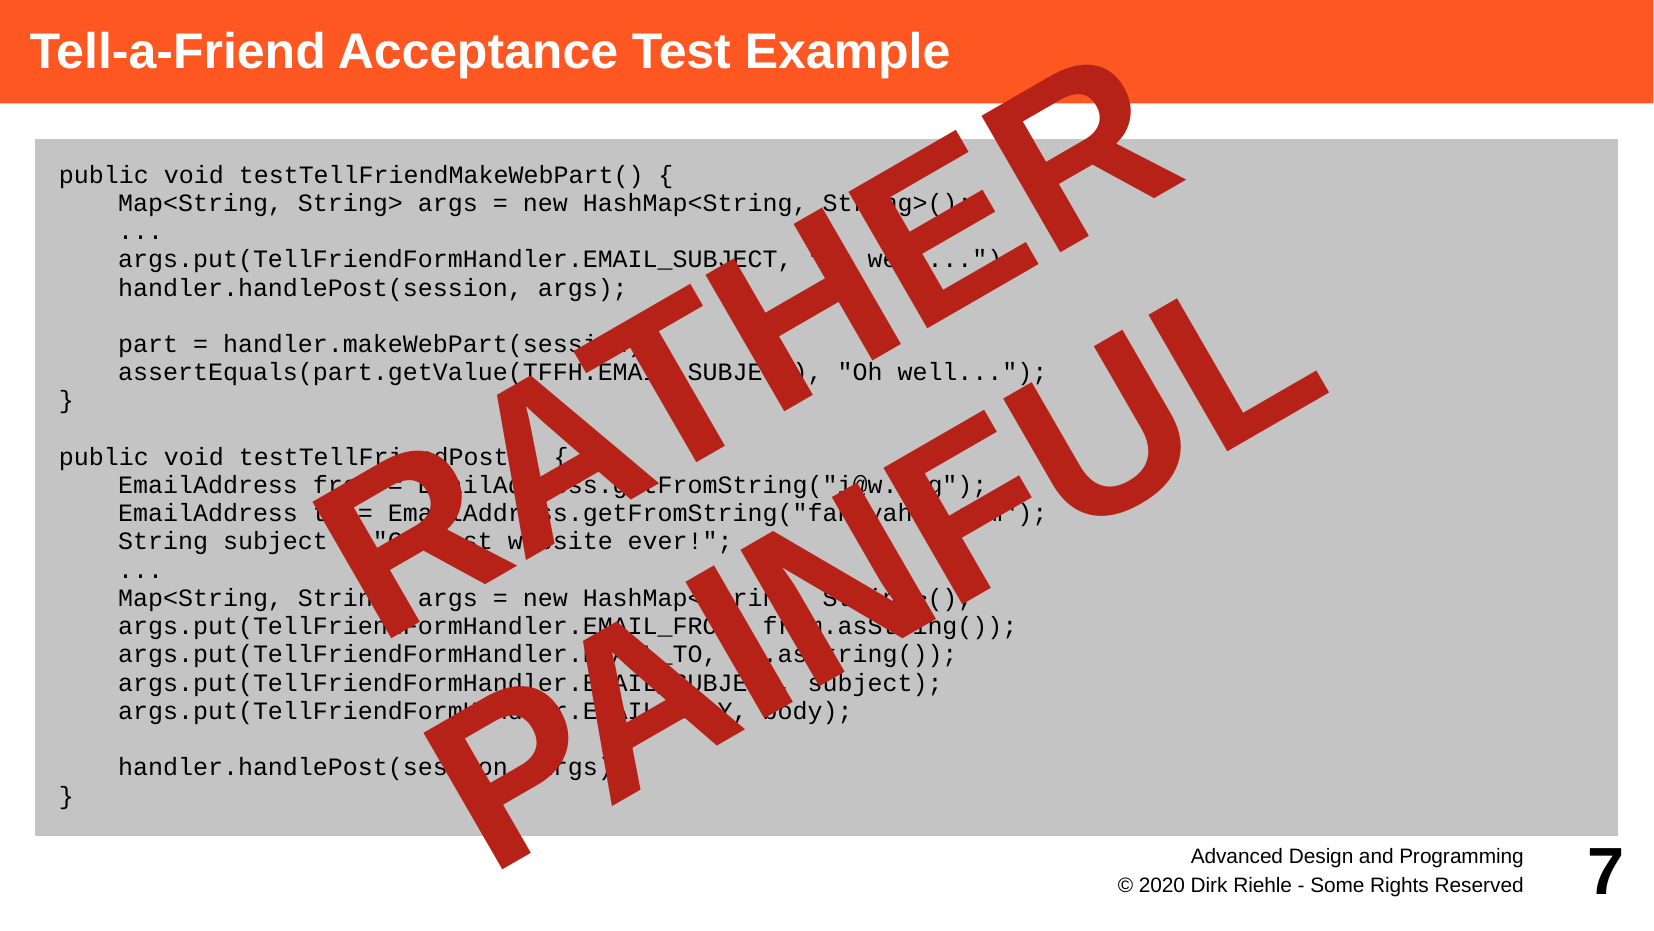

# Tell-a-Friend Acceptance Test Example
public void testTellFriendMakeWebPart() {
	Map<String, String> args = new HashMap<String, String>();
	...
	args.put(TellFriendFormHandler.EMAIL_SUBJECT, "Oh well...");
	handler.handlePost(session, args);
	part = handler.makeWebPart(session);
	assertEquals(part.getValue(TFFH.EMAIL_SUBJECT), "Oh well...");
}
public void testTellFriendPost() {
	EmailAddress from = EmailAddress.getFromString("i@w.org");
	EmailAddress to = EmailAddress.getFromString("fan@yahoo.com");
	String subject = "Coolest website ever!";
	...
	Map<String, String> args = new HashMap<String, String>();
	args.put(TellFriendFormHandler.EMAIL_FROM, from.asString());
	args.put(TellFriendFormHandler.EMAIL_TO, to.asString());
	args.put(TellFriendFormHandler.EMAIL_SUBJECT, subject);
	args.put(TellFriendFormHandler.EMAIL_BODY, body);
	handler.handlePost(session, args);
}
RATHER
PAINFUL
Advanced Design and Programming
7
© 2020 Dirk Riehle - Some Rights Reserved